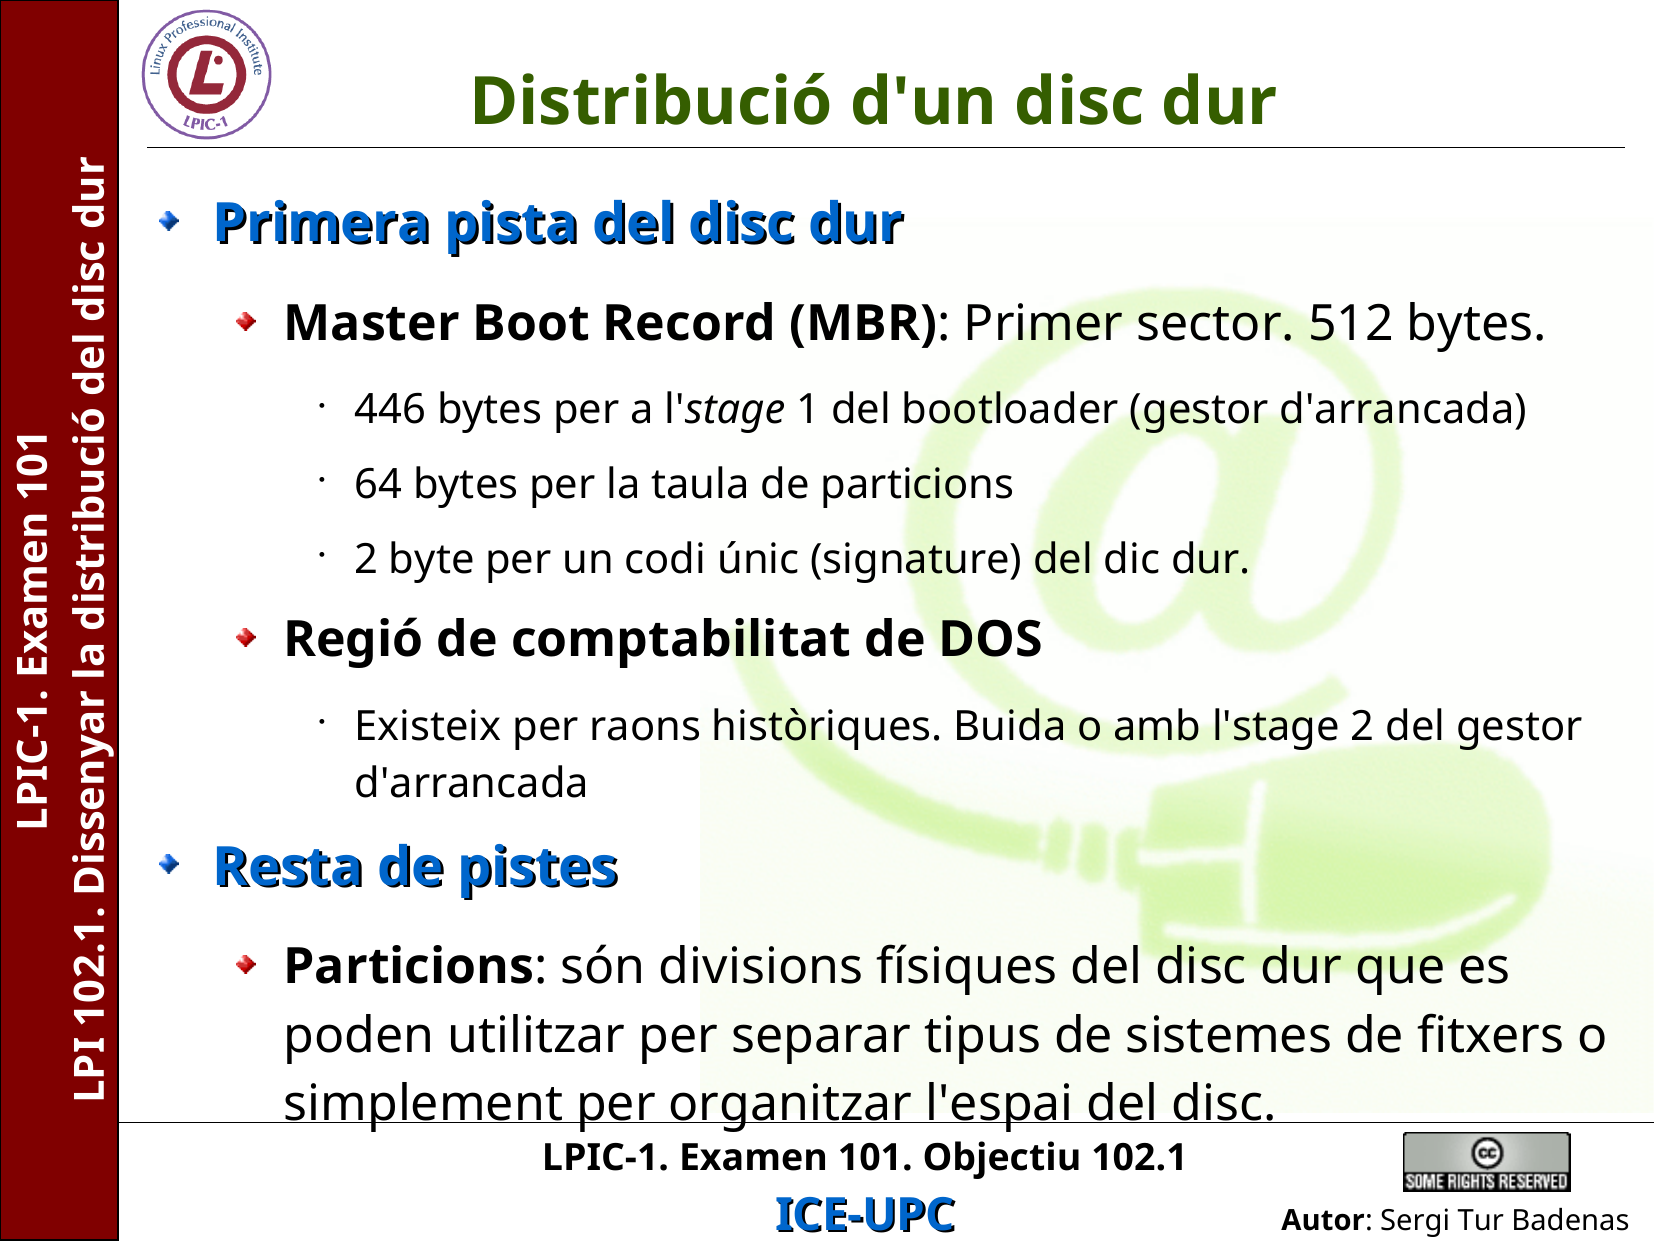

# Distribució d'un disc dur
Primera pista del disc dur
Master Boot Record (MBR): Primer sector. 512 bytes.
446 bytes per a l'stage 1 del bootloader (gestor d'arrancada)
64 bytes per la taula de particions
2 byte per un codi únic (signature) del dic dur.
Regió de comptabilitat de DOS
Existeix per raons històriques. Buida o amb l'stage 2 del gestor d'arrancada
Resta de pistes
Particions: són divisions físiques del disc dur que es poden utilitzar per separar tipus de sistemes de fitxers o simplement per organitzar l'espai del disc.